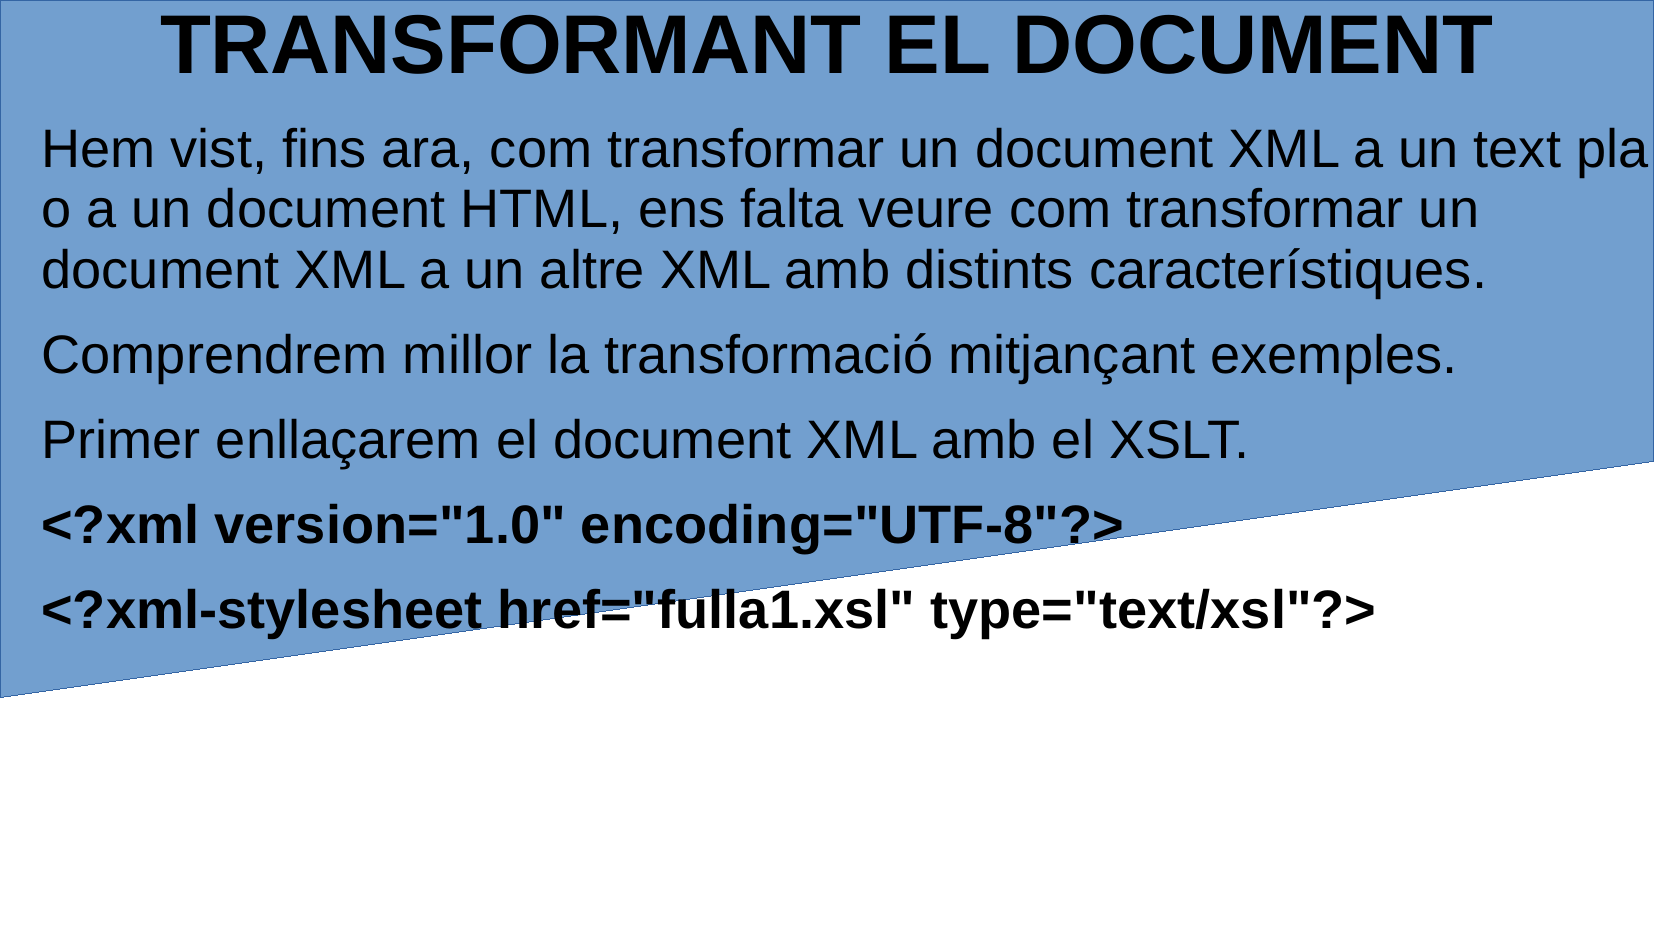

# TRANSFORMANT EL DOCUMENT
Hem vist, fins ara, com transformar un document XML a un text pla o a un document HTML, ens falta veure com transformar un document XML a un altre XML amb distints característiques.
Comprendrem millor la transformació mitjançant exemples.
Primer enllaçarem el document XML amb el XSLT.
<?xml version="1.0" encoding="UTF-8"?>
<?xml-stylesheet href="fulla1.xsl" type="text/xsl"?>